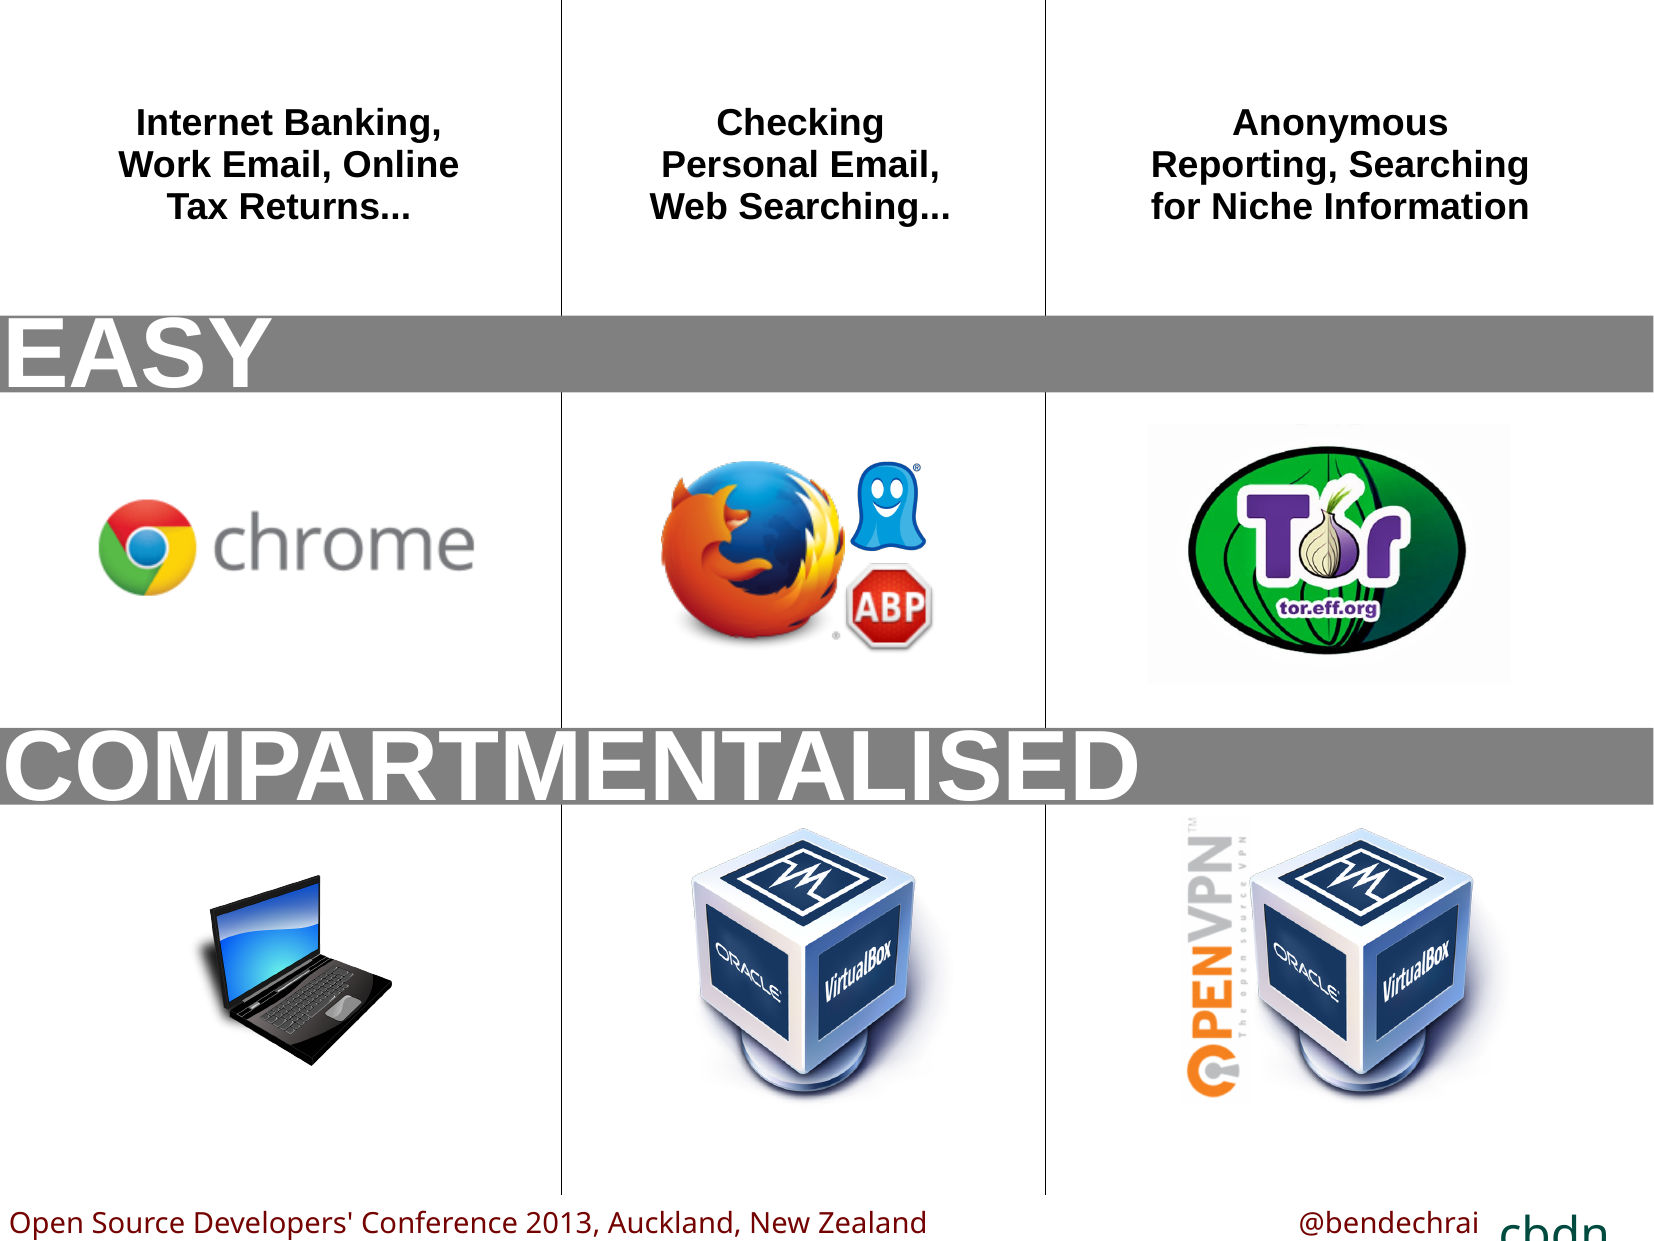

Anonymous Reporting, Searching for Niche Information
Internet Banking, Work Email, Online Tax Returns...
Checking Personal Email, Web Searching...
EASY
COMPARTMENTALISED
cbdn
Open Source Developers' Conference 2013, Auckland, New Zealand
@bendechrai